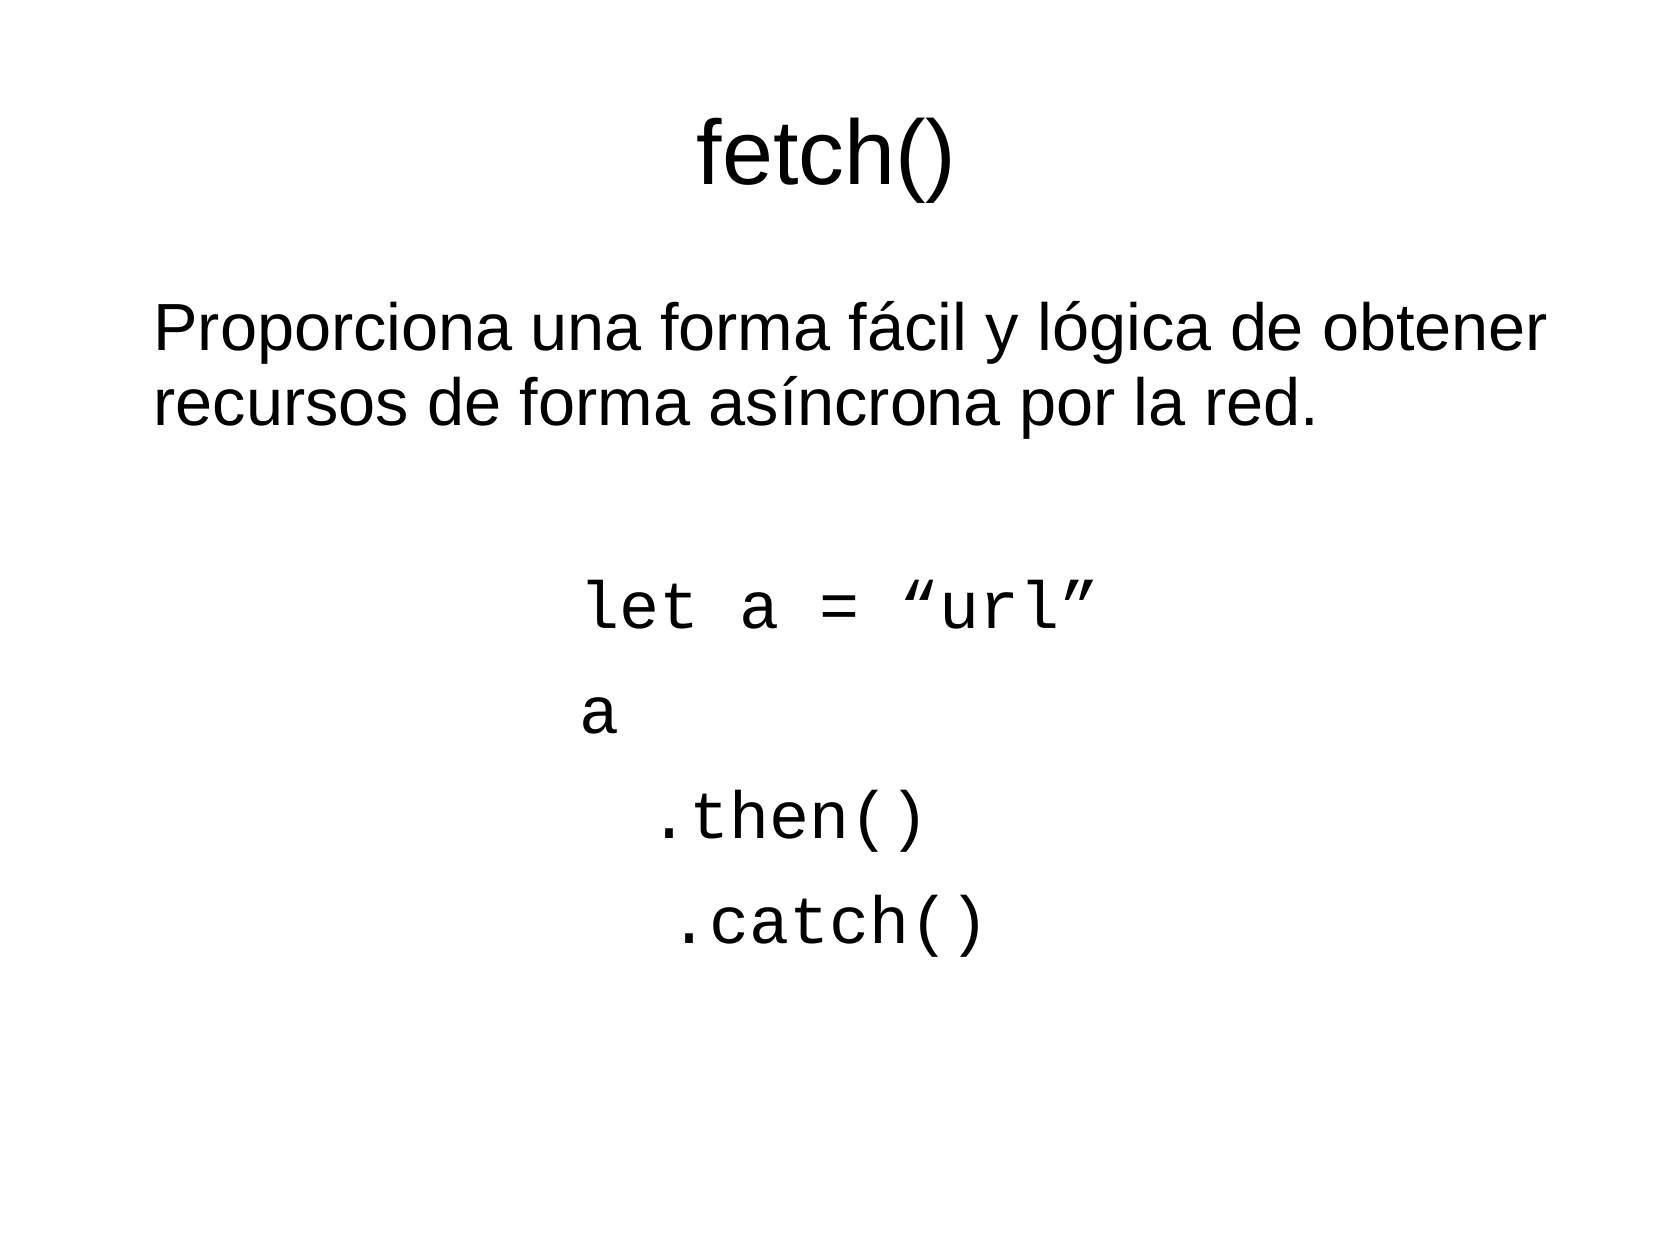

# fetch()
Proporciona una forma fácil y lógica de obtener recursos de forma asíncrona por la red.
let a = “url”
a
.then()
.catch()